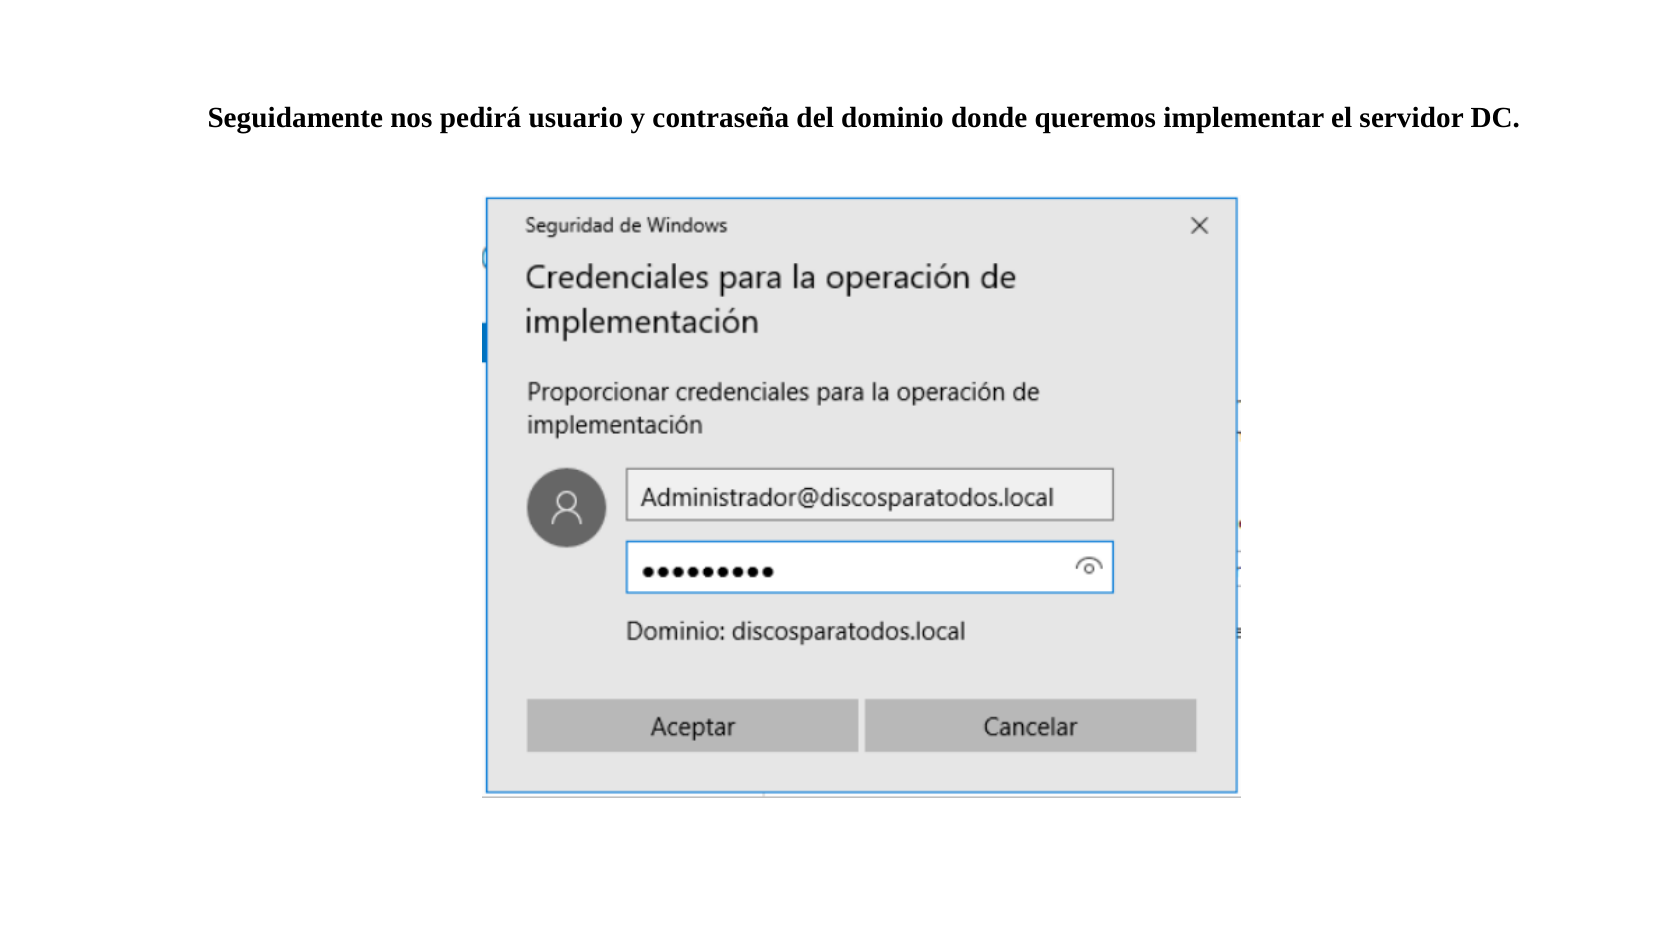

# Seguidamente nos pedirá usuario y contraseña del dominio donde queremos implementar el servidor DC.